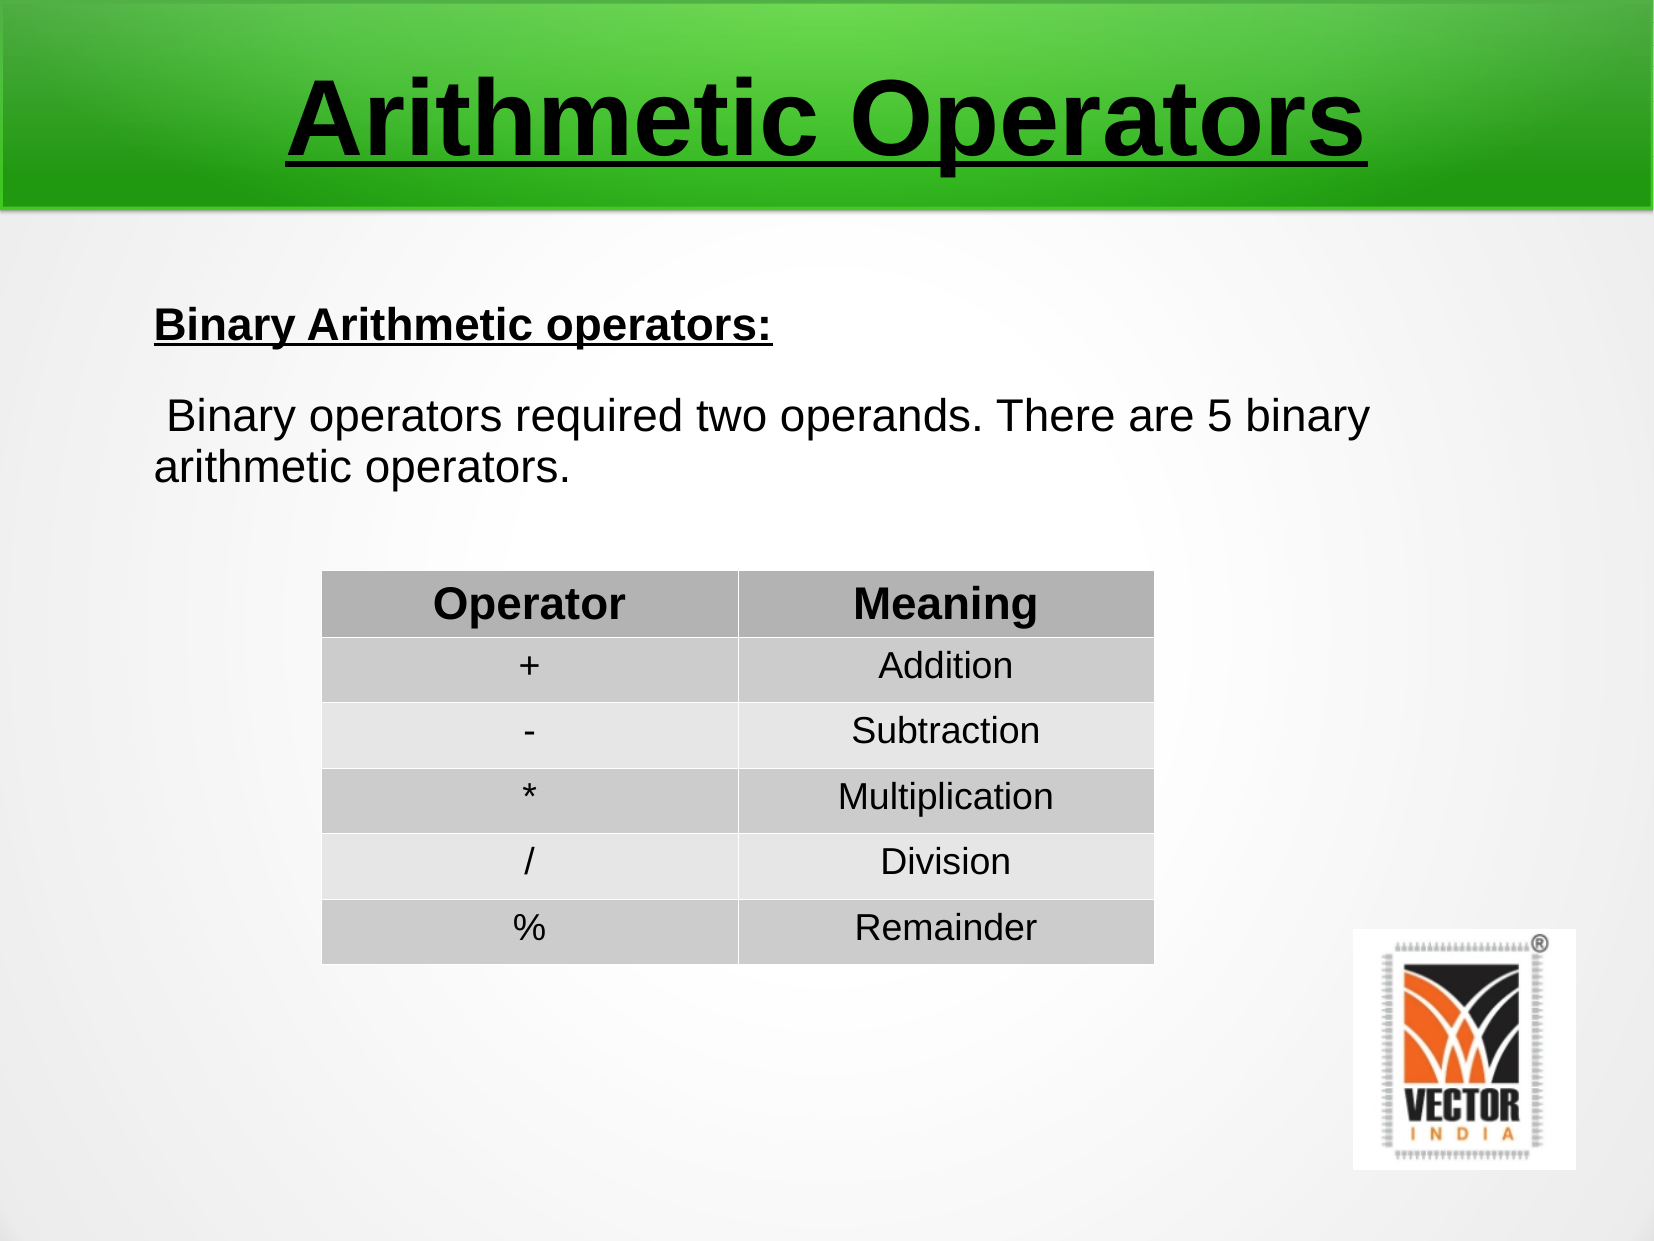

# Arithmetic Operators
Binary Arithmetic operators:
 Binary operators required two operands. There are 5 binary arithmetic operators.
| Operator | Meaning |
| --- | --- |
| + | Addition |
| - | Subtraction |
| \* | Multiplication |
| / | Division |
| % | Remainder |